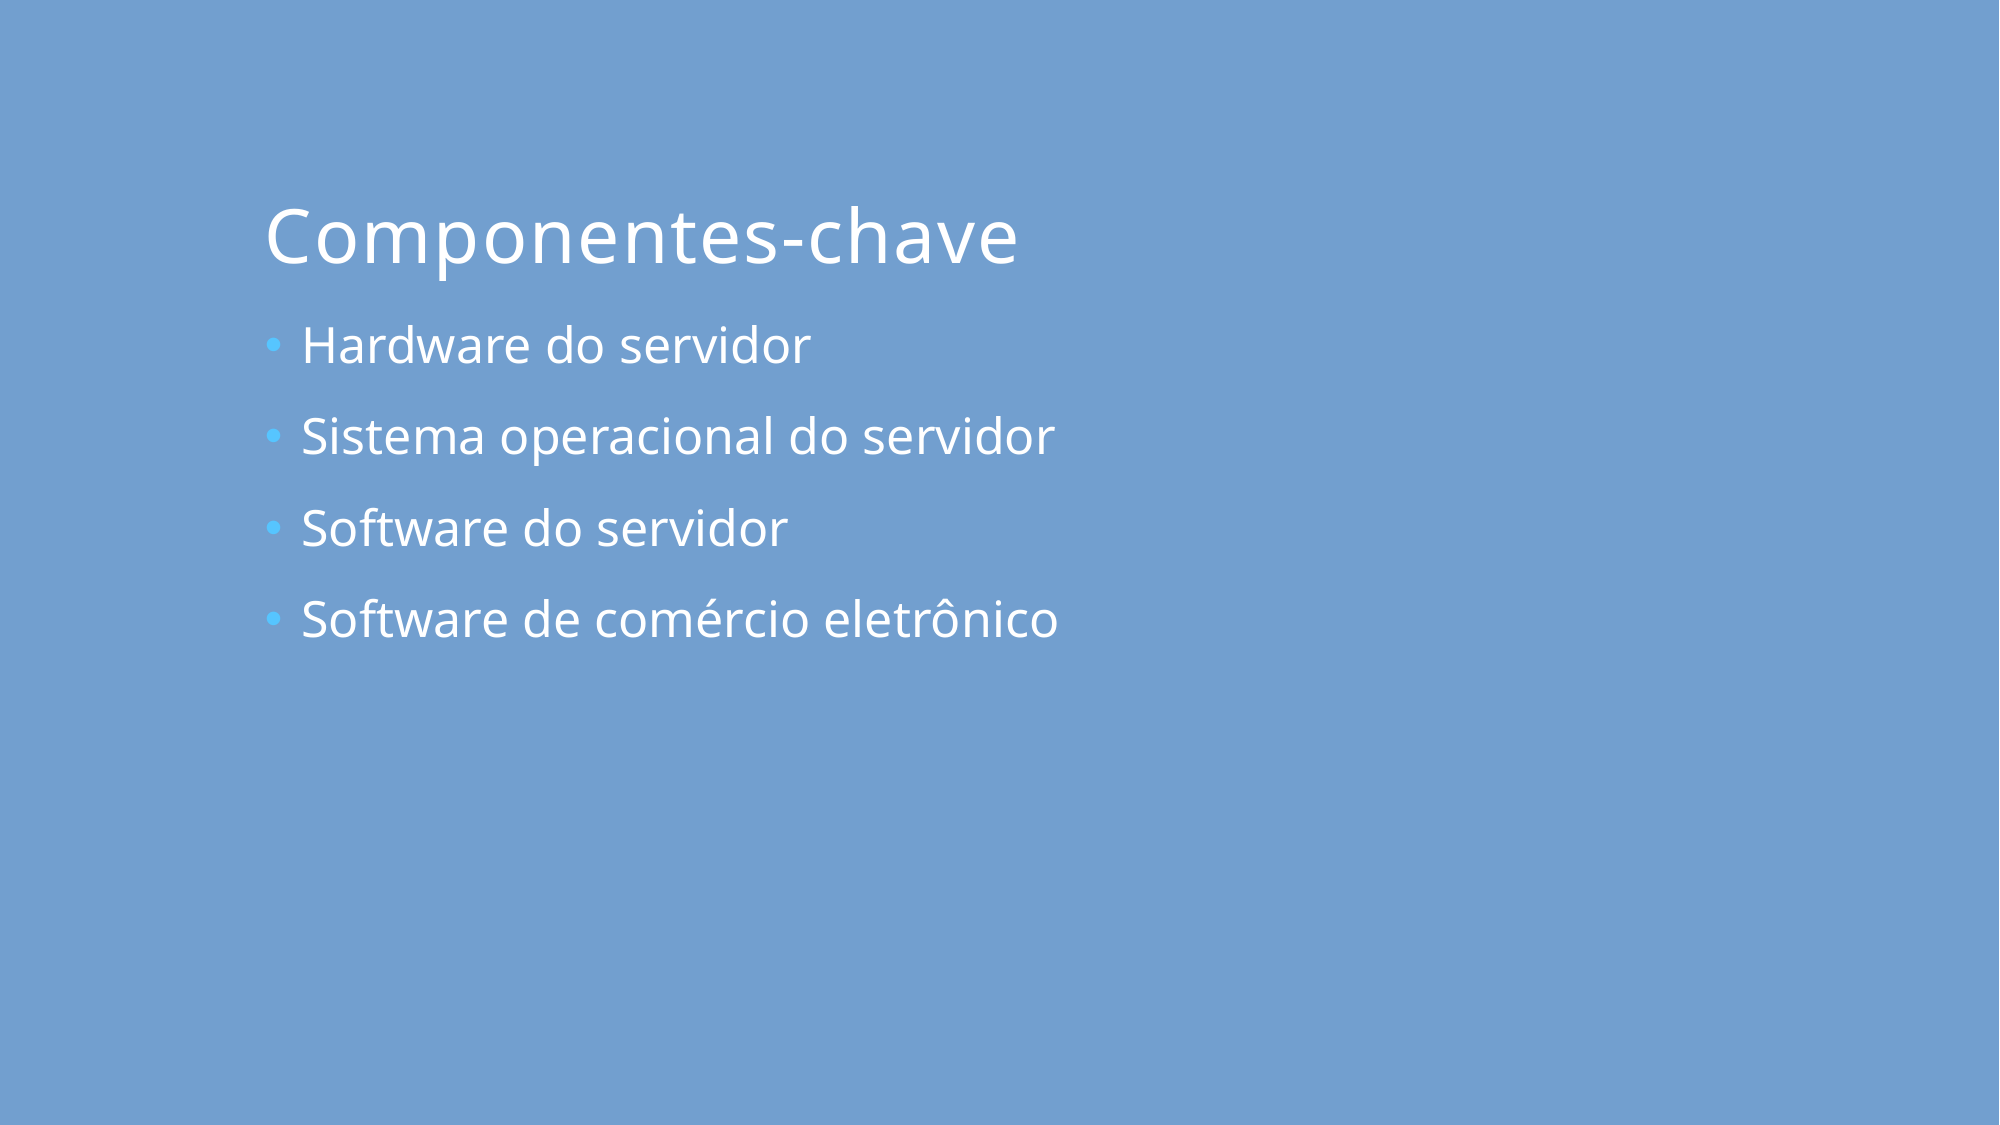

# Componentes-chave
Hardware do servidor
Sistema operacional do servidor
Software do servidor
Software de comércio eletrônico